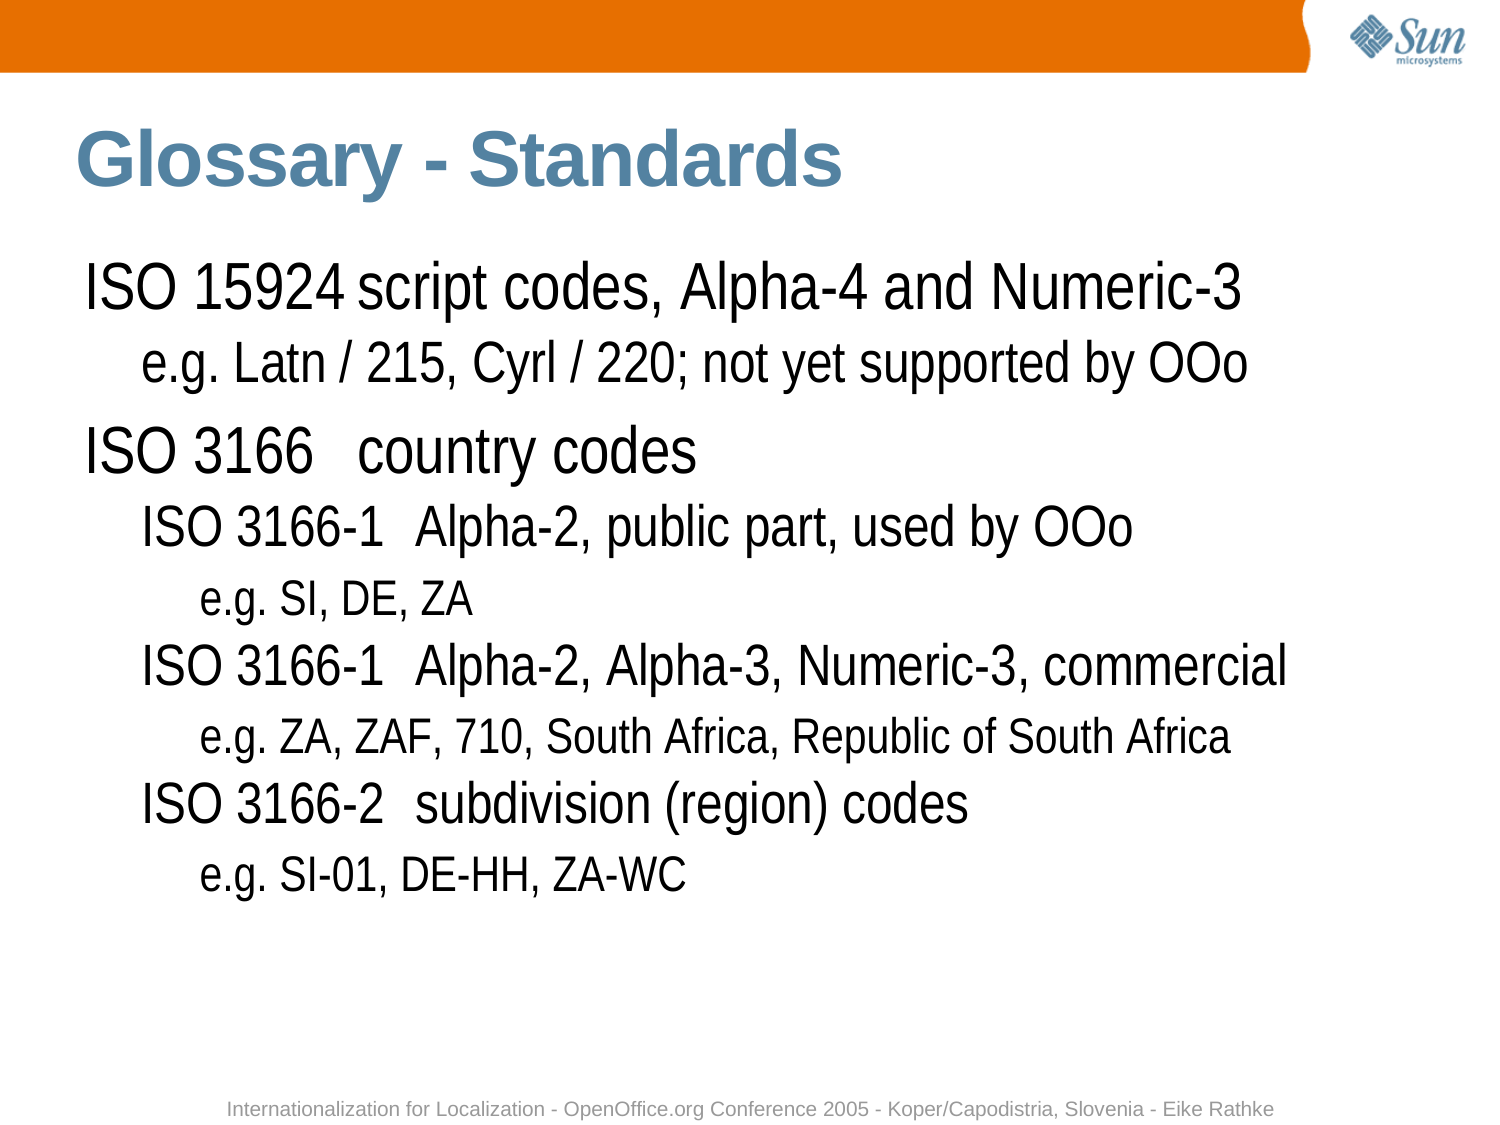

# Glossary - Standards
ISO 15924	script codes, Alpha-4 and Numeric-3
e.g. Latn / 215, Cyrl / 220; not yet supported by OOo
ISO 3166	country codes
ISO 3166-1	Alpha-2, public part, used by OOo
e.g. SI, DE, ZA
ISO 3166-1	Alpha-2, Alpha-3, Numeric-3, commercial
e.g. ZA, ZAF, 710, South Africa, Republic of South Africa
ISO 3166-2	subdivision (region) codes
e.g. SI-01, DE-HH, ZA-WC